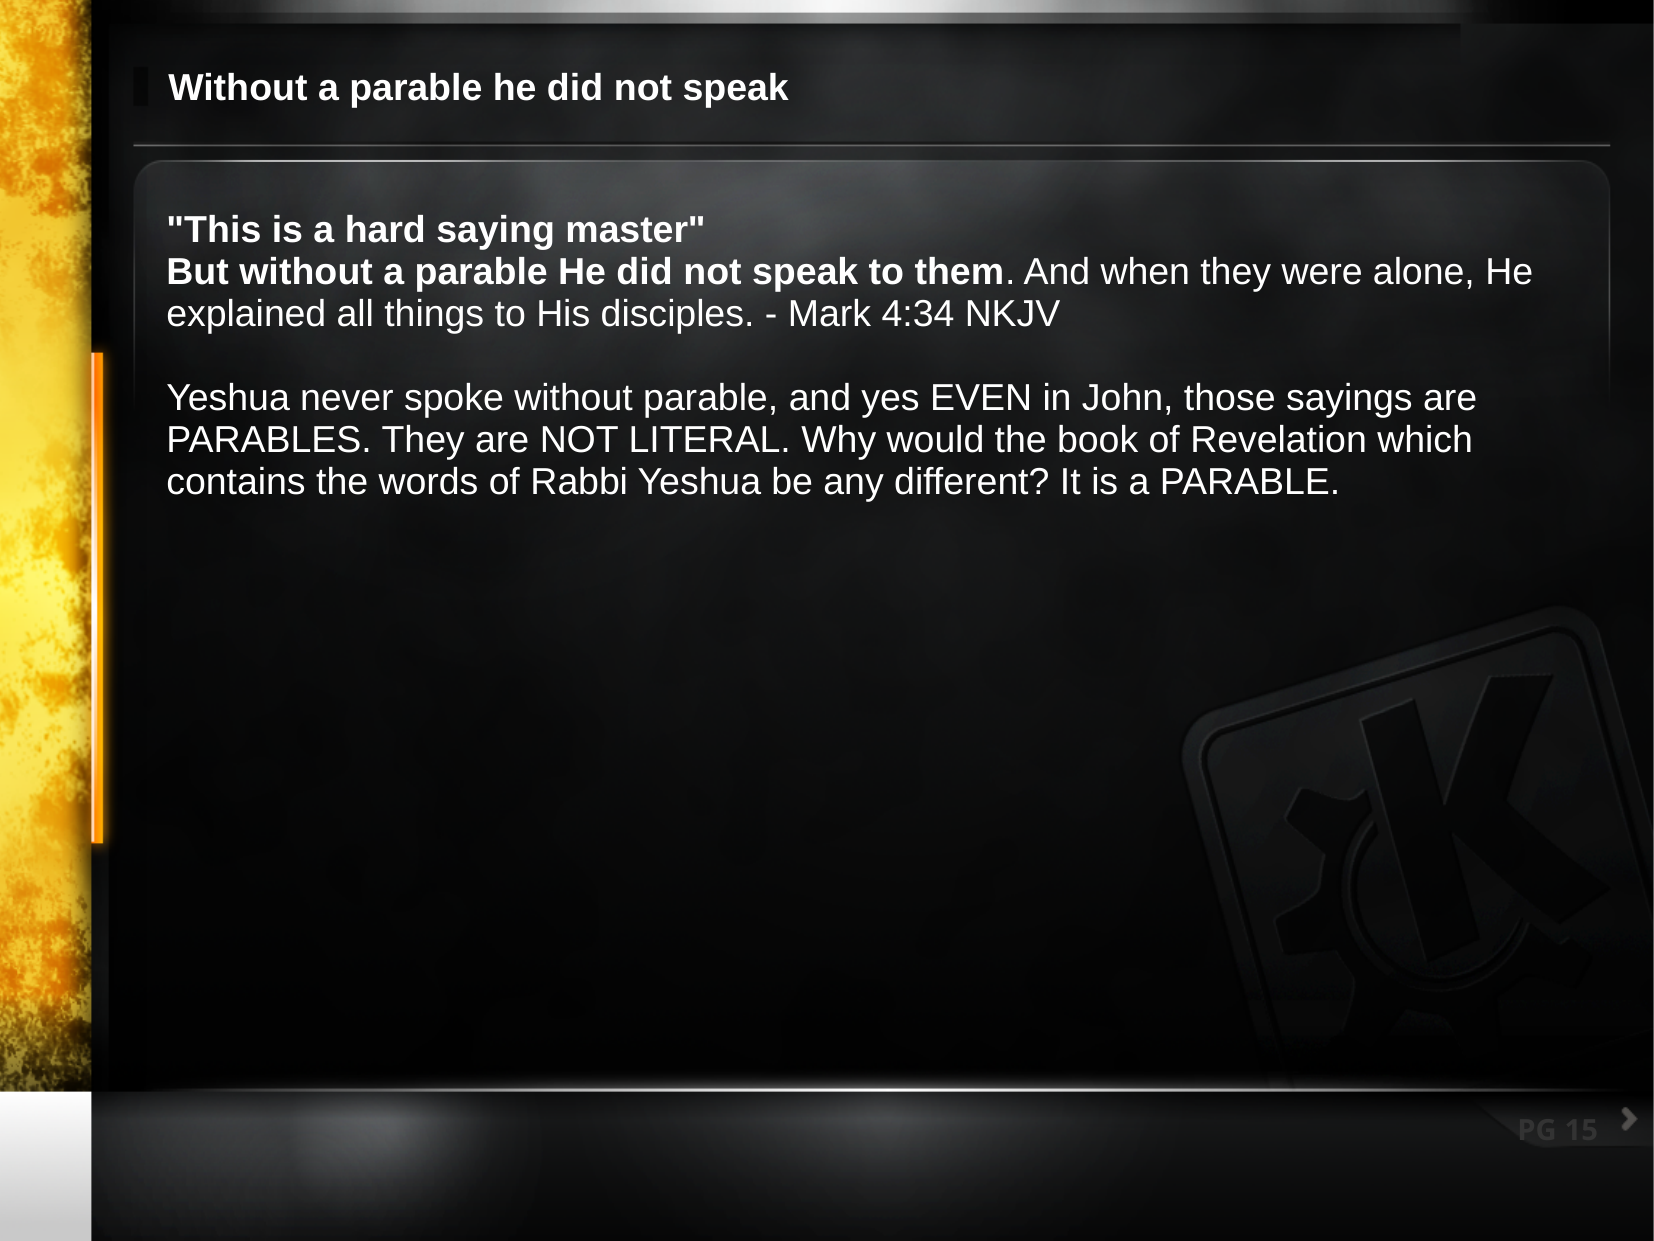

Without a parable he did not speak
"This is a hard saying master"
But without a parable He did not speak to them. And when they were alone, He explained all things to His disciples. - Mark 4:34 NKJV
Yeshua never spoke without parable, and yes EVEN in John, those sayings are PARABLES. They are NOT LITERAL. Why would the book of Revelation which contains the words of Rabbi Yeshua be any different? It is a PARABLE.